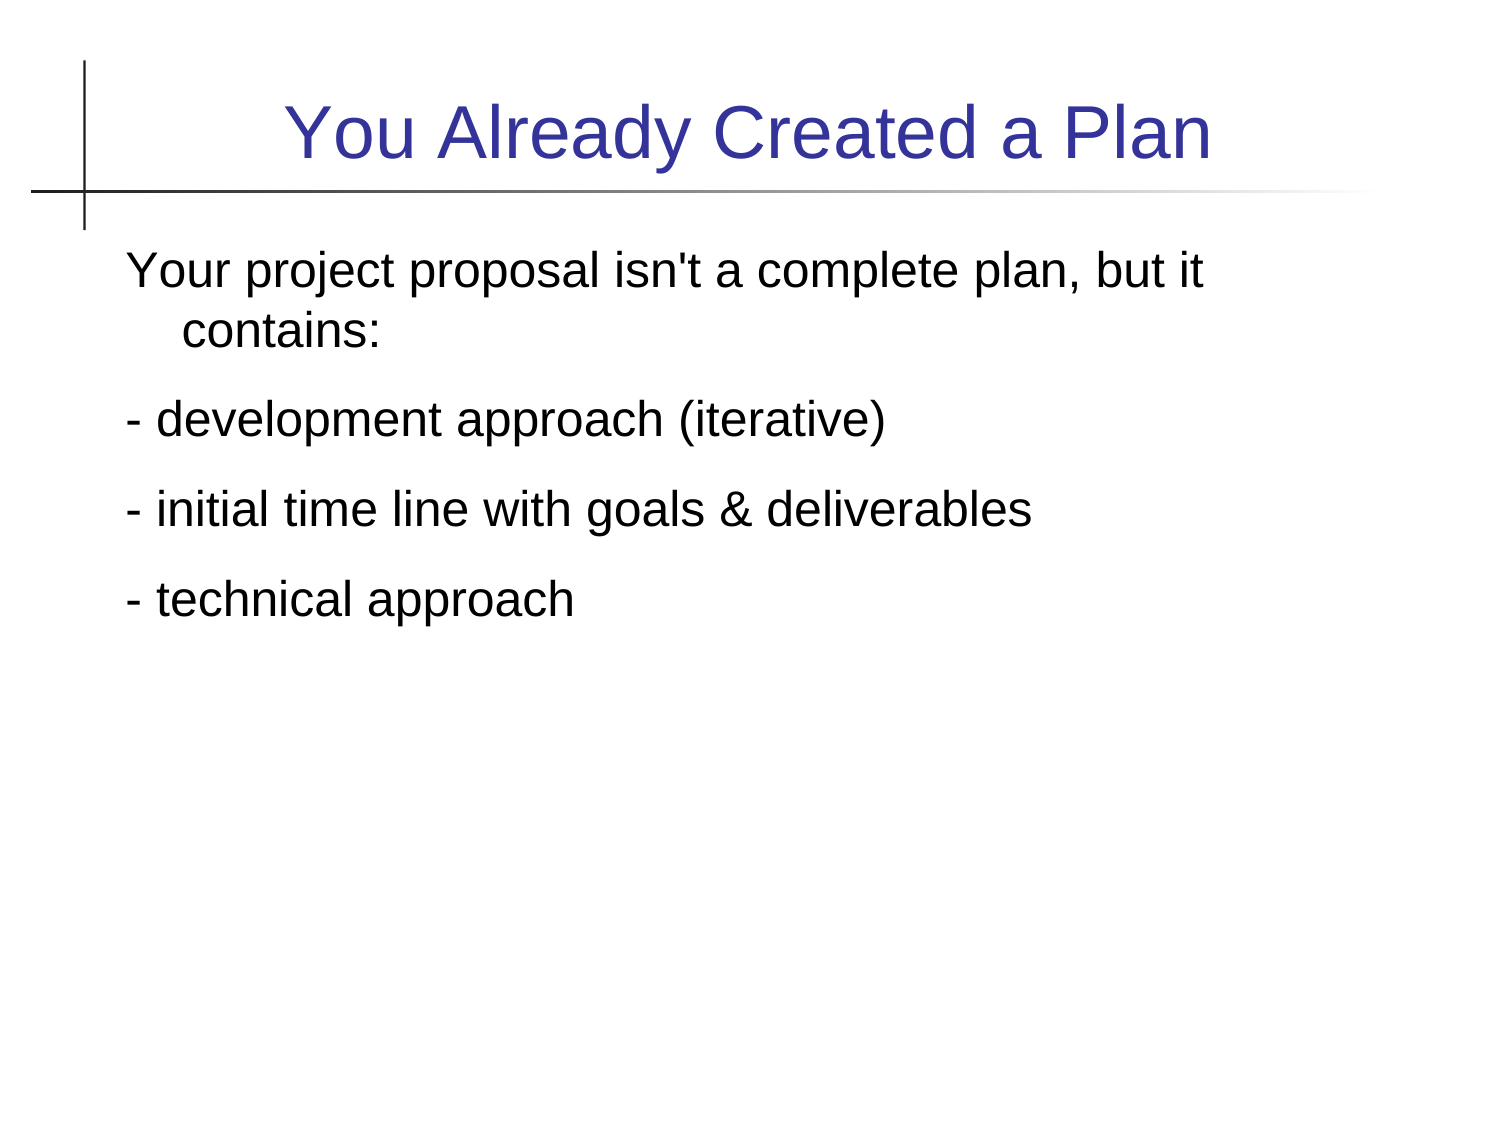

# You Already Created a Plan
Your project proposal isn't a complete plan, but it contains:
- development approach (iterative)
- initial time line with goals & deliverables
- technical approach